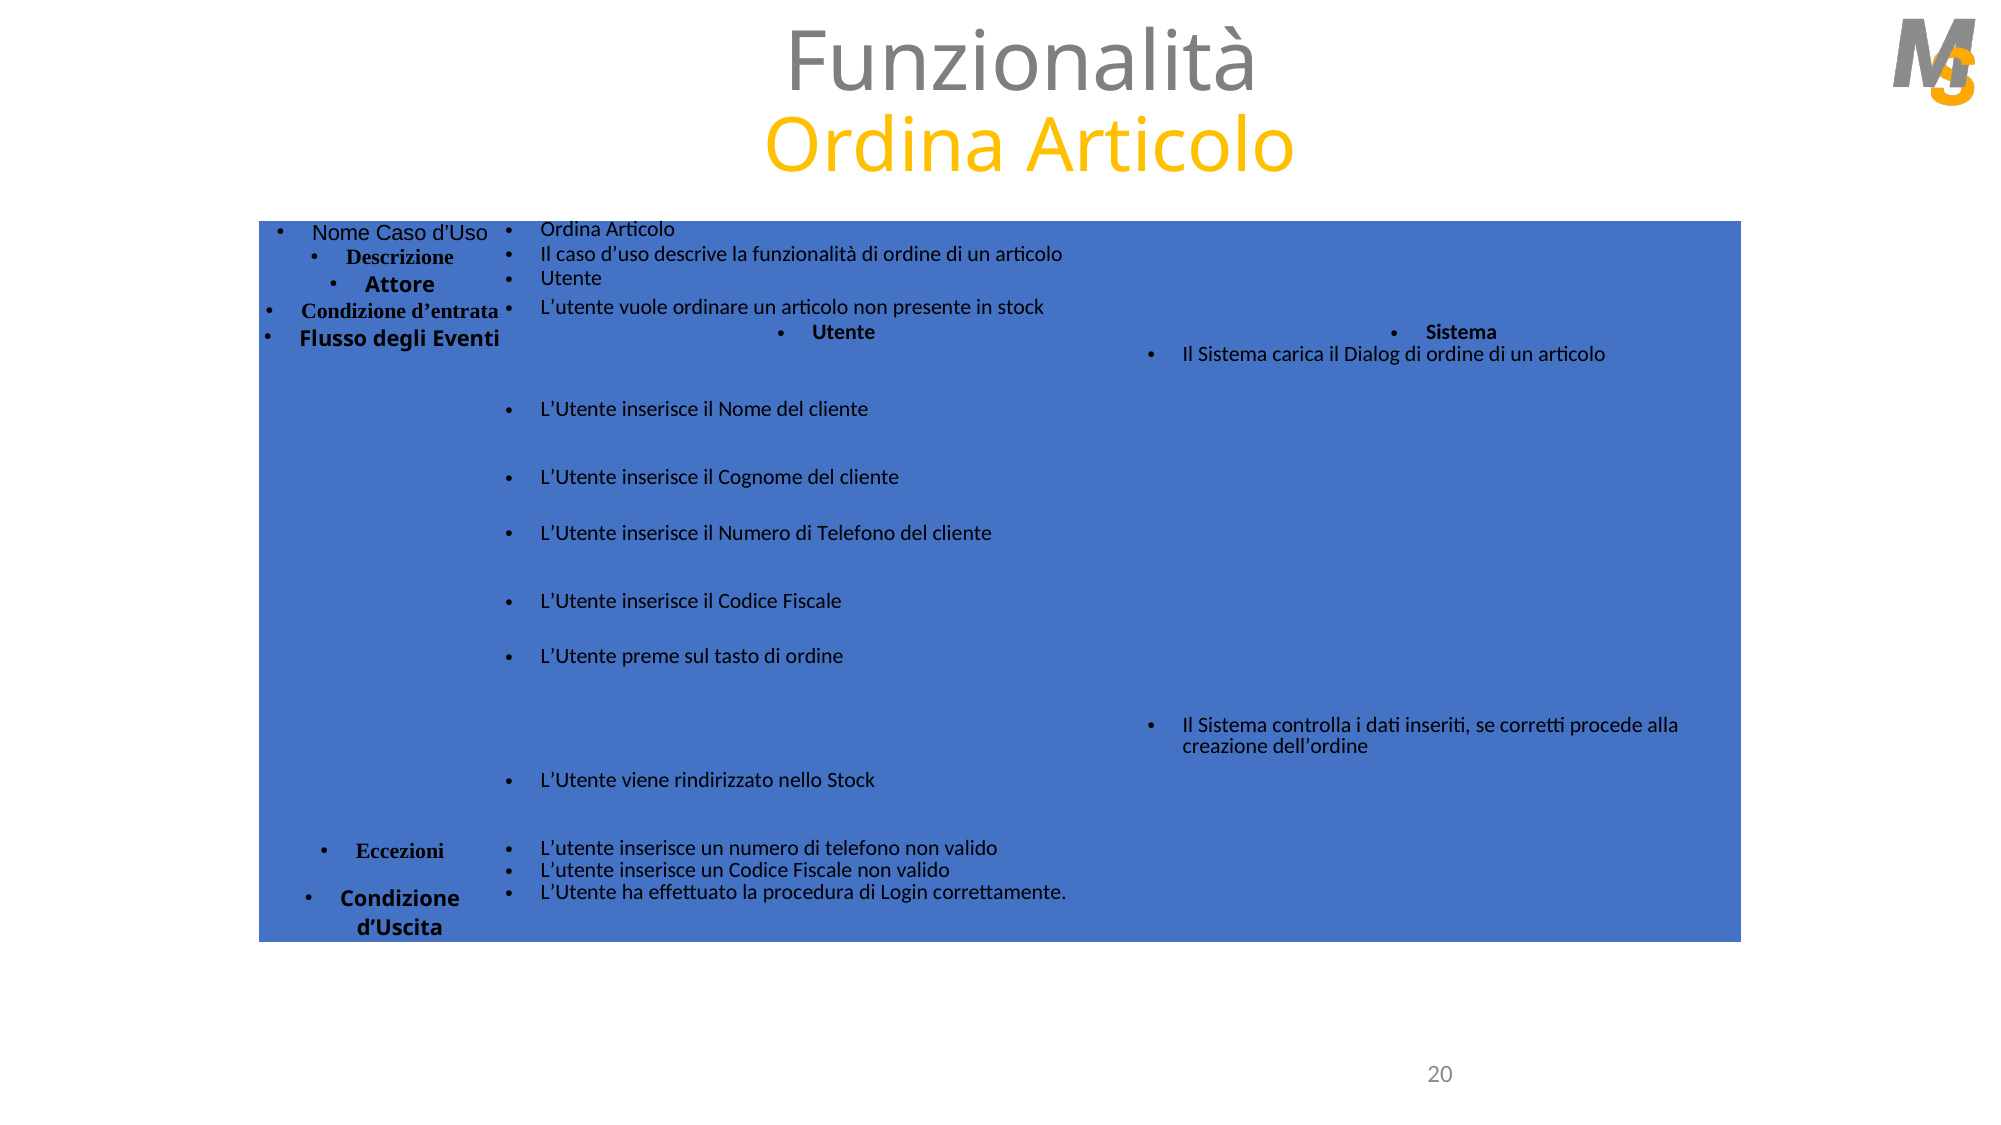

Funzionalità
Ordina Articolo
| Nome Caso d’Uso | Ordina Articolo | |
| --- | --- | --- |
| Descrizione | Il caso d’uso descrive la funzionalità di ordine di un articolo | |
| Attore | Utente | |
| Condizione d’entrata | L’utente vuole ordinare un articolo non presente in stock | |
| Flusso degli Eventi | Utente | Sistema |
| | | Il Sistema carica il Dialog di ordine di un articolo |
| | L’Utente inserisce il Nome del cliente | |
| | L’Utente inserisce il Cognome del cliente | |
| | L’Utente inserisce il Numero di Telefono del cliente | |
| | L’Utente inserisce il Codice Fiscale | |
| | L’Utente preme sul tasto di ordine | |
| | | Il Sistema controlla i dati inseriti, se corretti procede alla creazione dell’ordine |
| | L’Utente viene rindirizzato nello Stock | |
| Eccezioni | L’utente inserisce un numero di telefono non valido L’utente inserisce un Codice Fiscale non valido | |
| Condizione d’Uscita | L’Utente ha effettuato la procedura di Login correttamente. | |